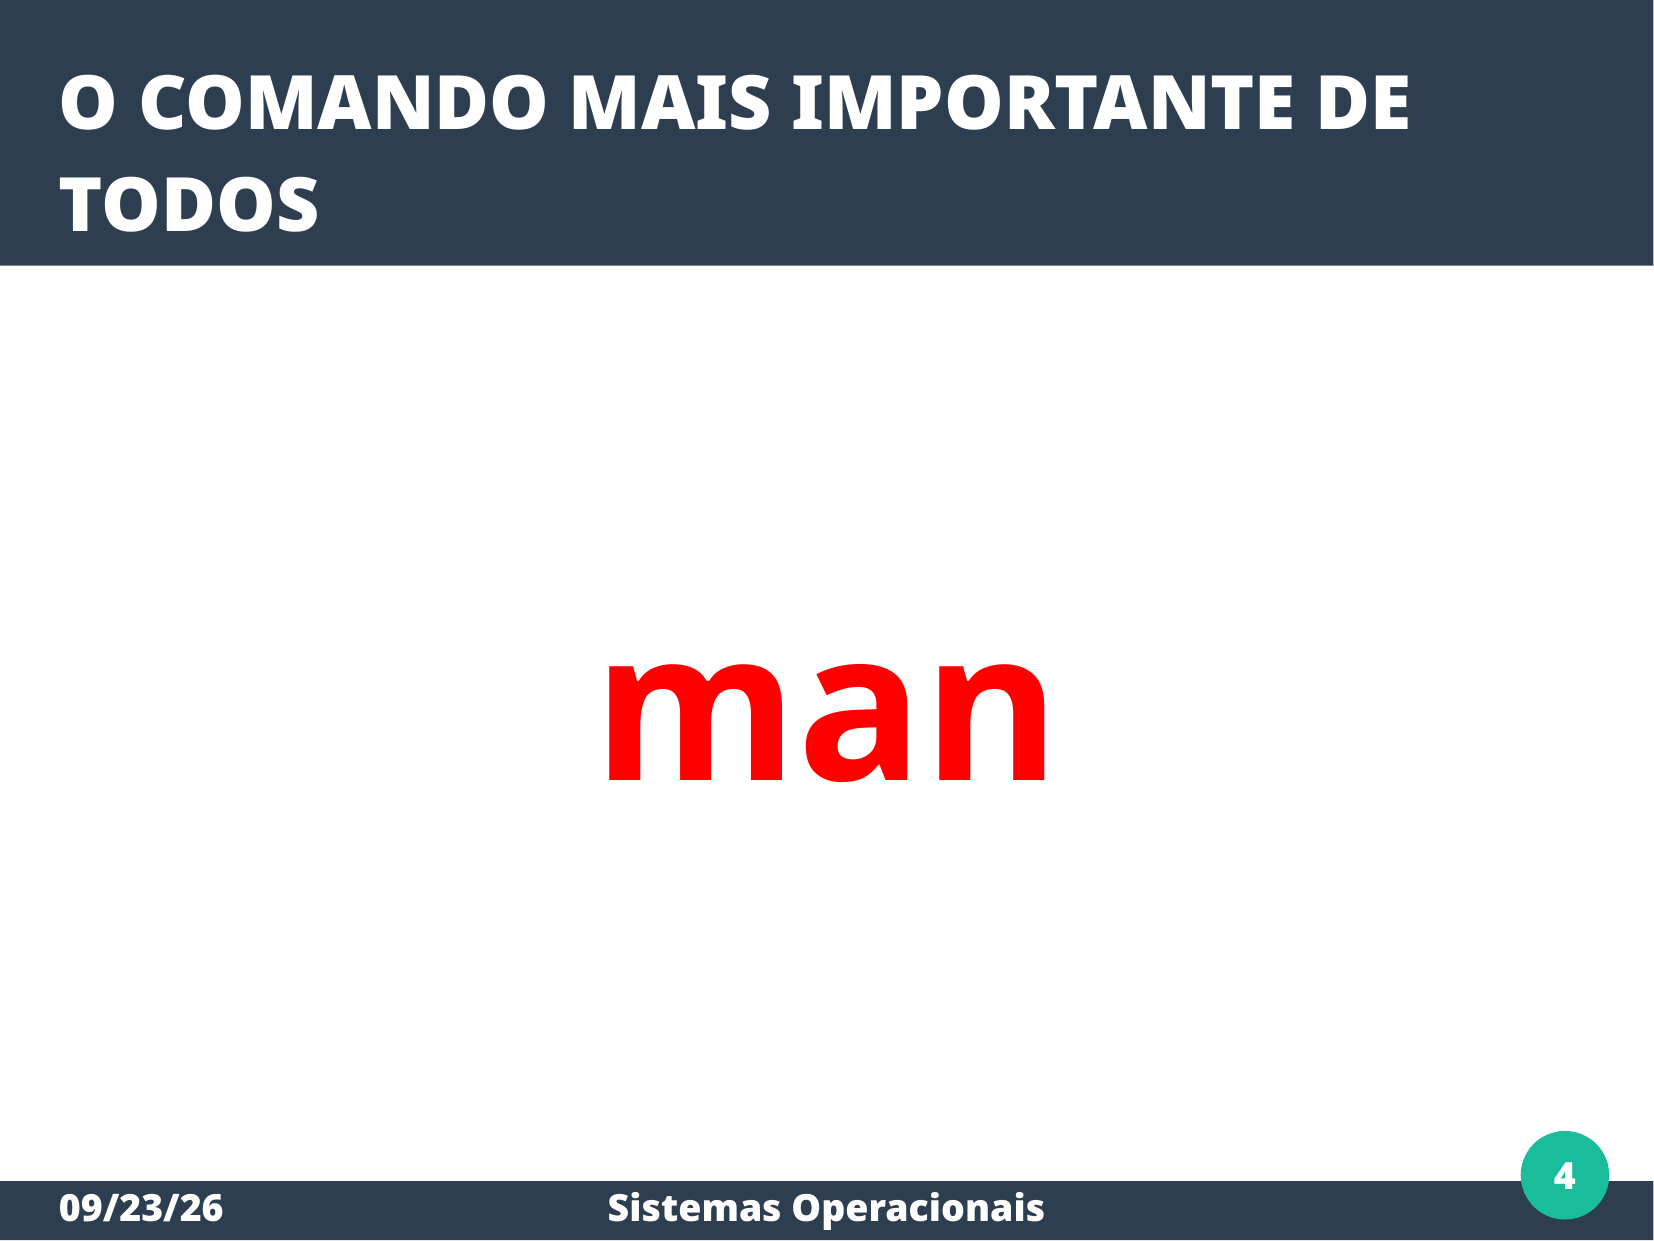

# O COMANDO MAIS IMPORTANTE DE TODOS
man
4
Sistemas Operacionais